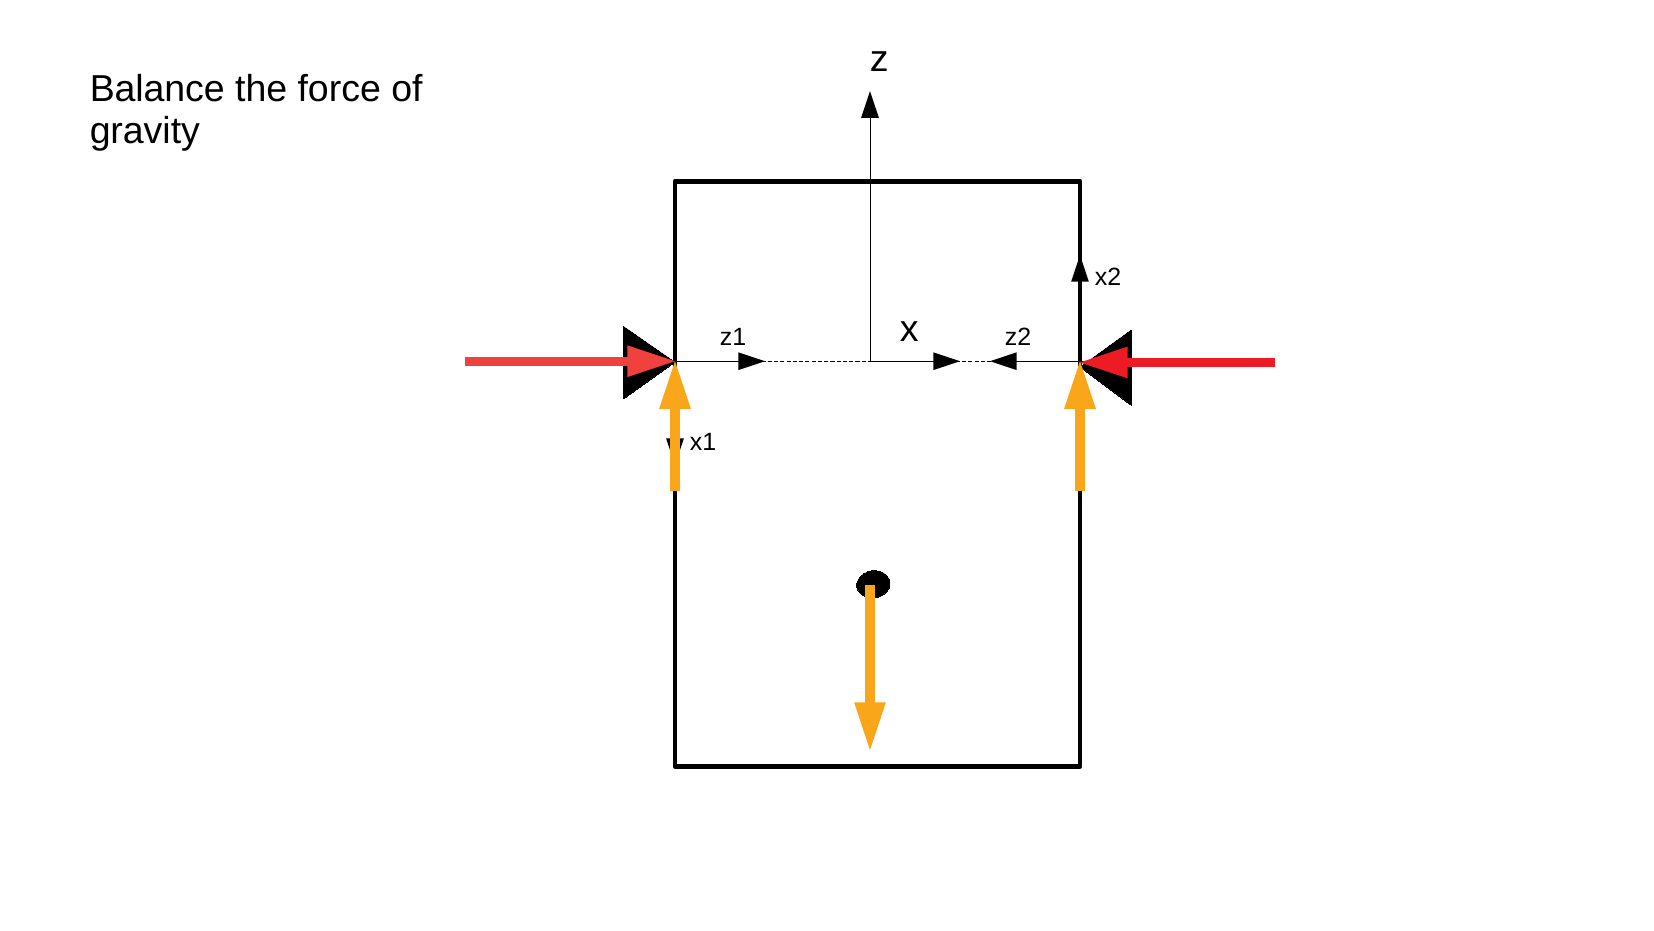

z
Balance the force of gravity
x2
x
z1
z2
x1